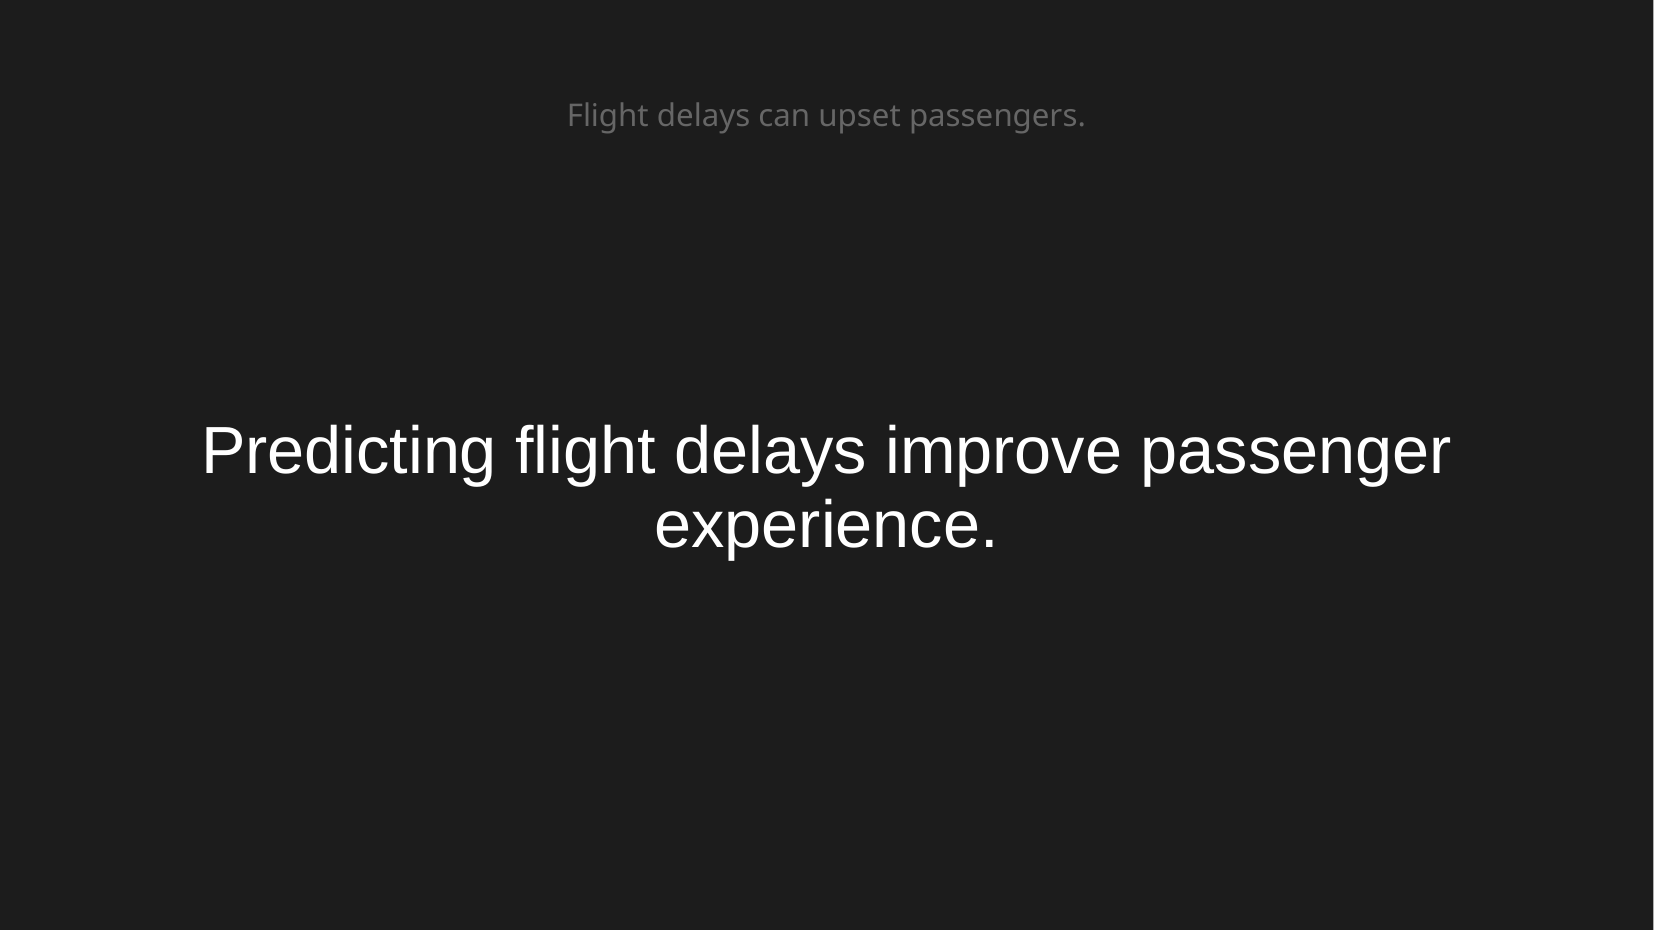

# Flight delays can upset passengers.
Predicting flight delays improve passenger experience.